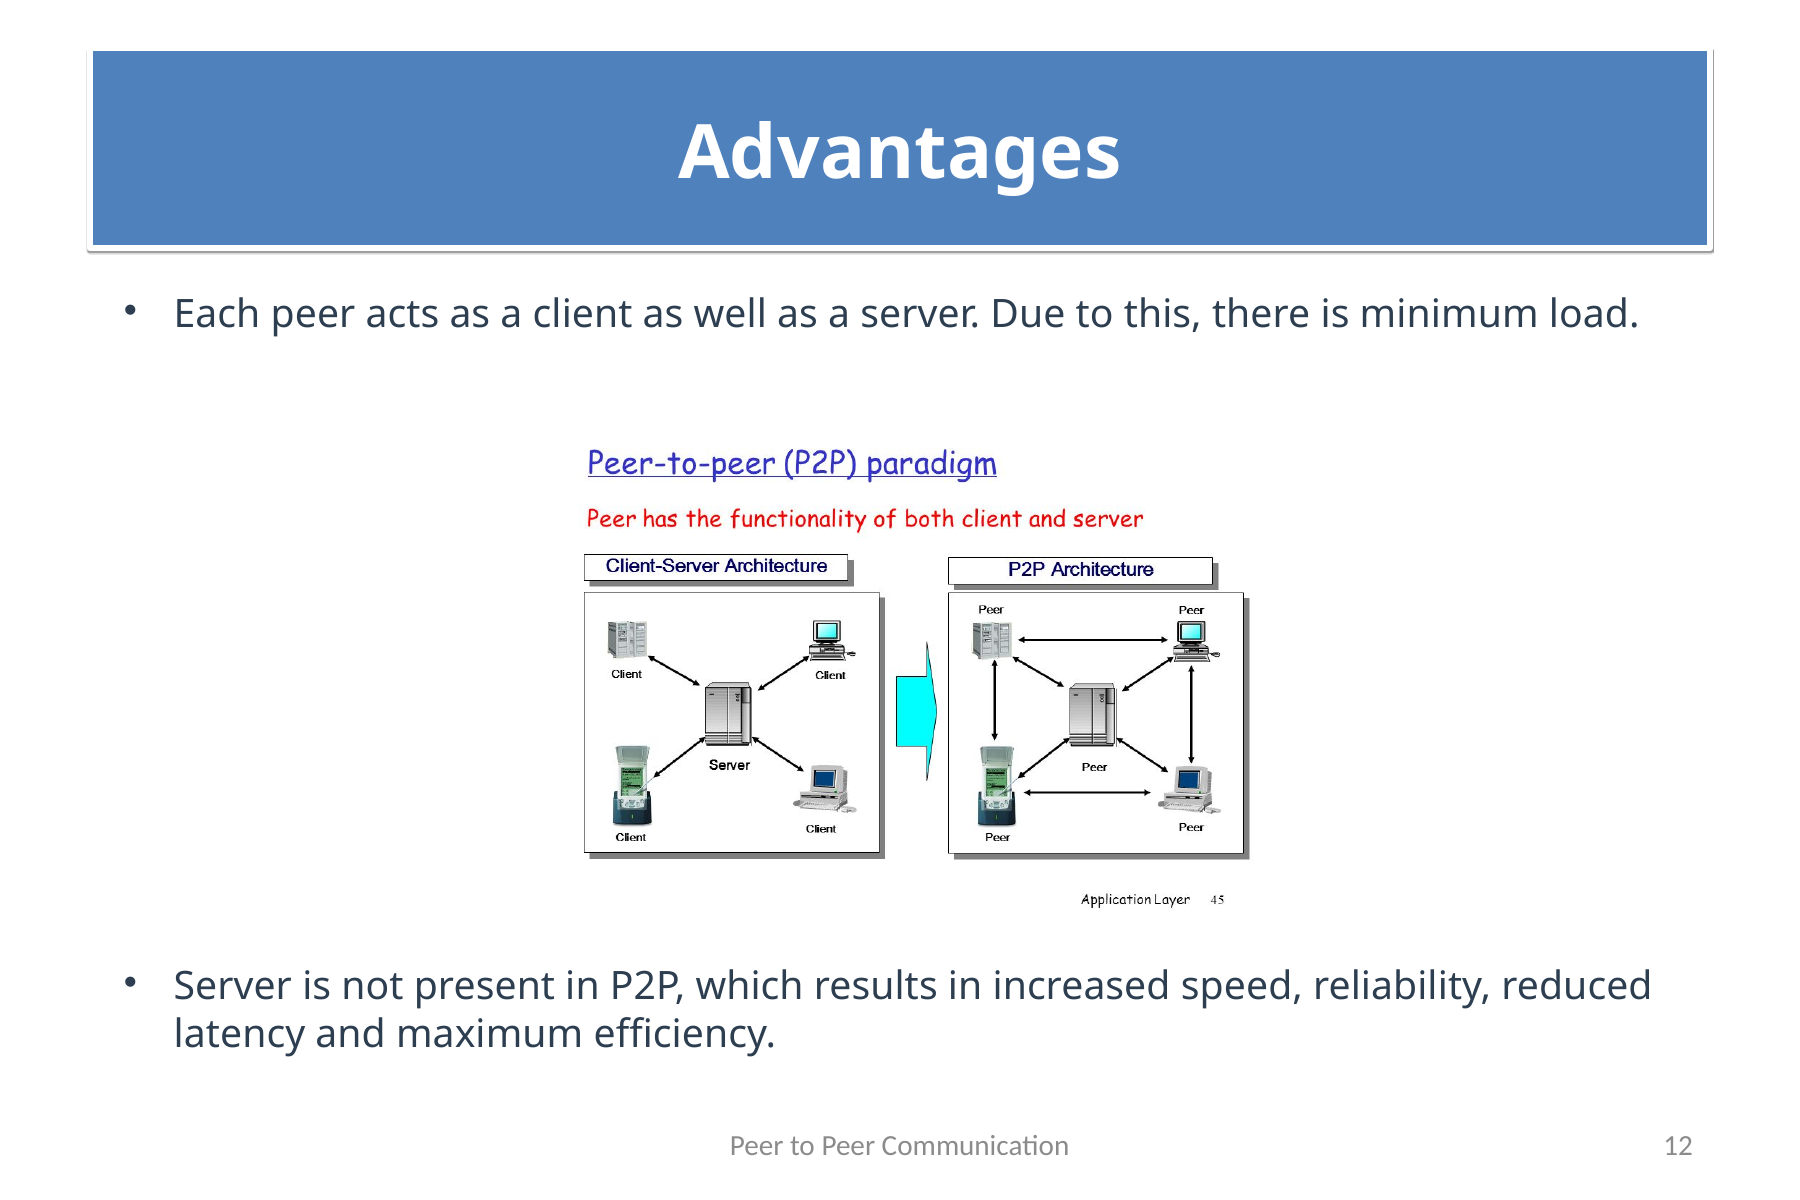

# Advantages
Each peer acts as a client as well as a server. Due to this, there is minimum load.
Server is not present in P2P, which results in increased speed, reliability, reduced latency and maximum efficiency.
Peer to Peer Communication
12